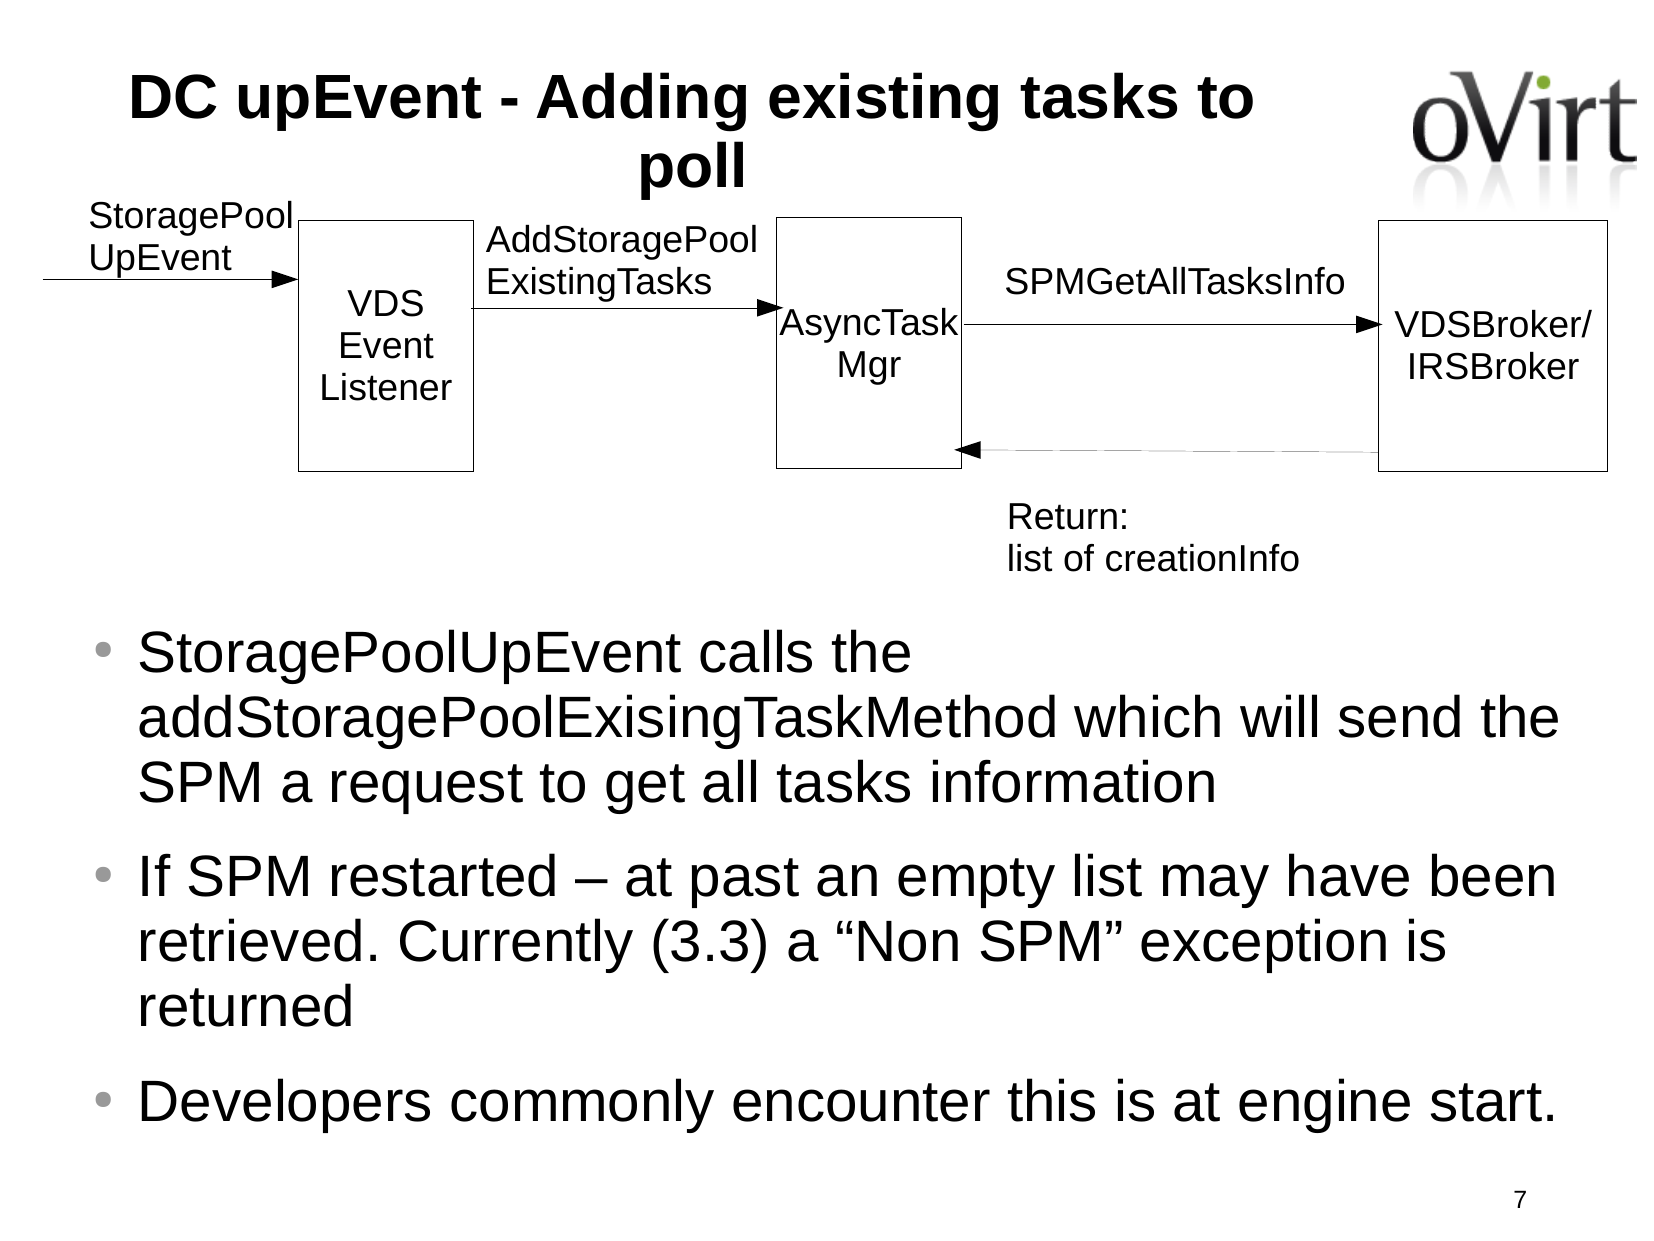

# DC upEvent - Adding existing tasks to poll
StoragePool
UpEvent
AddStoragePool
ExistingTasks
AsyncTask
Mgr
VDSBroker/
IRSBroker
VDS
Event
Listener
SPMGetAllTasksInfo
Return:
list of creationInfo
StoragePoolUpEvent calls the addStoragePoolExisingTaskMethod which will send the SPM a request to get all tasks information
If SPM restarted – at past an empty list may have been retrieved. Currently (3.3) a “Non SPM” exception is returned
Developers commonly encounter this is at engine start.